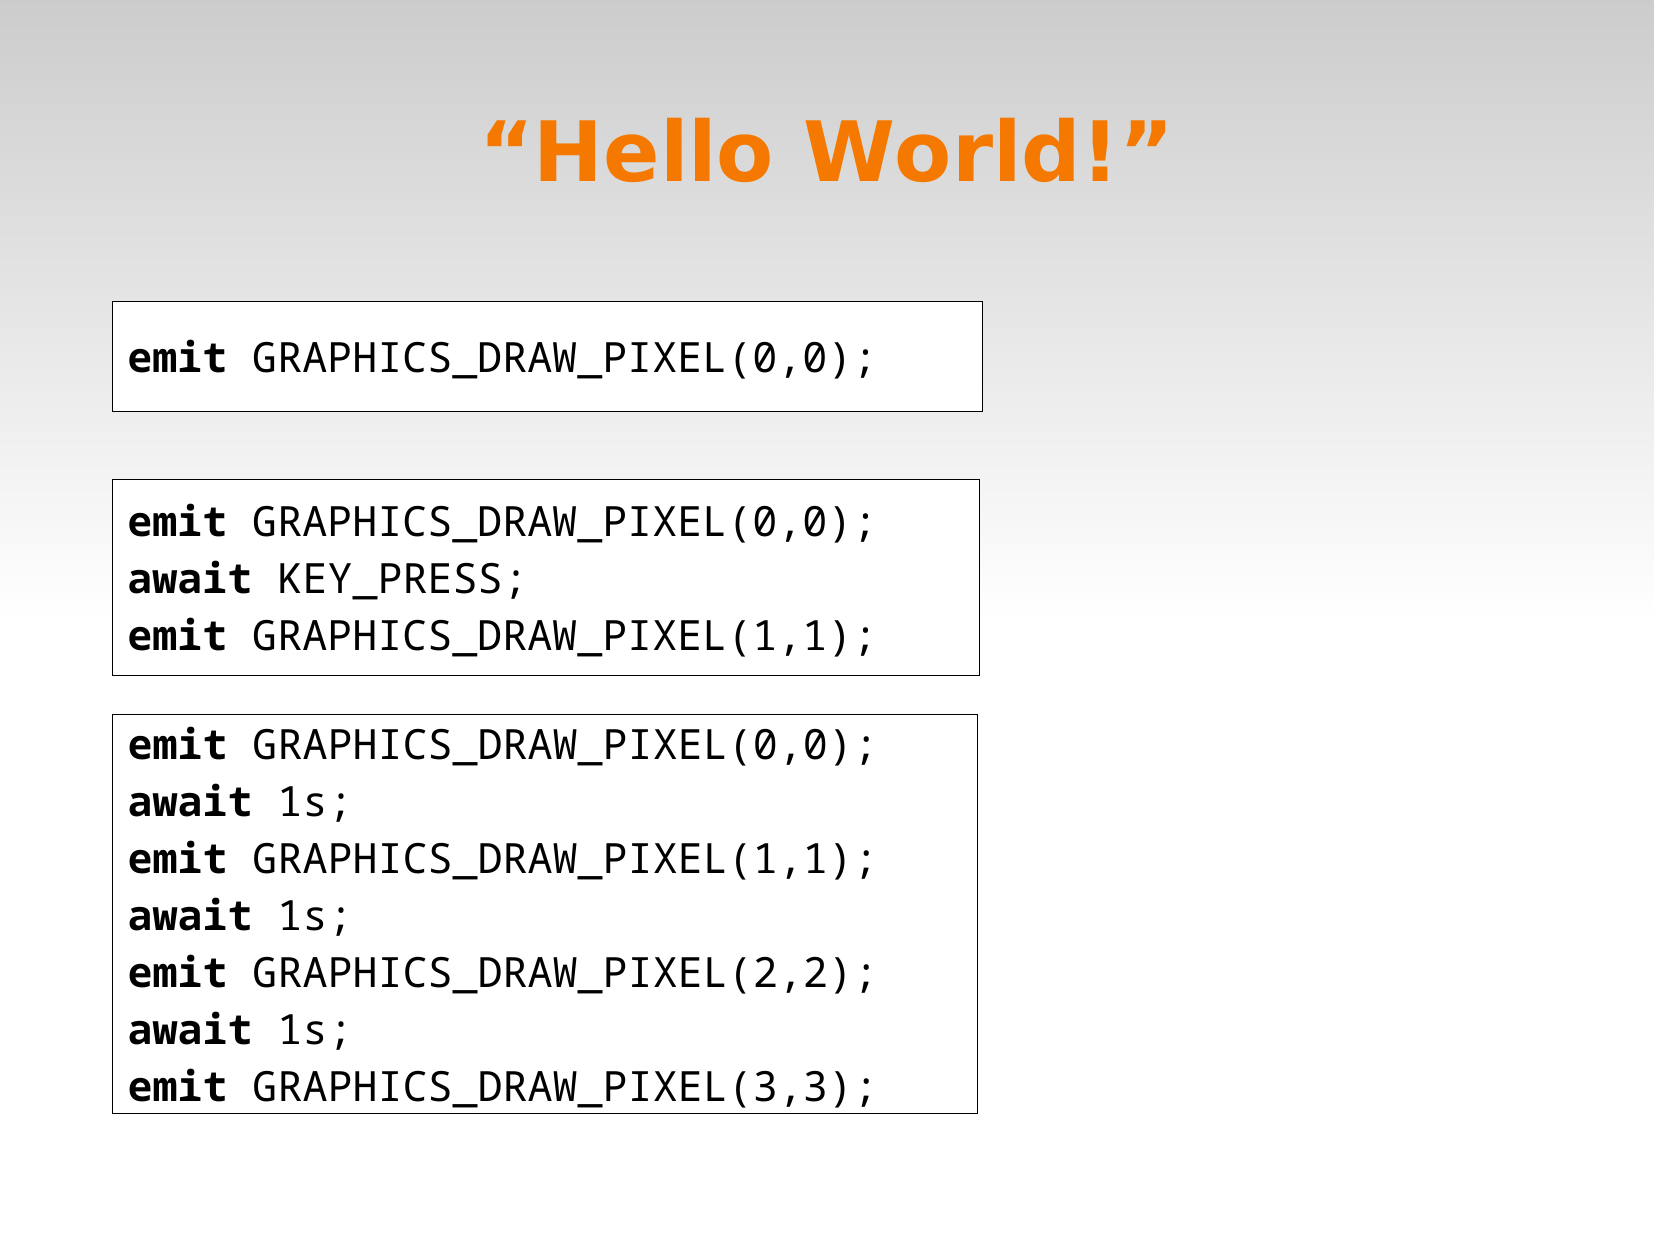

# “Hello World!”
emit GRAPHICS_DRAW_PIXEL(0,0);
emit GRAPHICS_DRAW_PIXEL(0,0);
await KEY_PRESS;
emit GRAPHICS_DRAW_PIXEL(1,1);
emit GRAPHICS_DRAW_PIXEL(0,0);
await 1s;
emit GRAPHICS_DRAW_PIXEL(1,1);
await 1s;
emit GRAPHICS_DRAW_PIXEL(2,2);
await 1s;
emit GRAPHICS_DRAW_PIXEL(3,3);